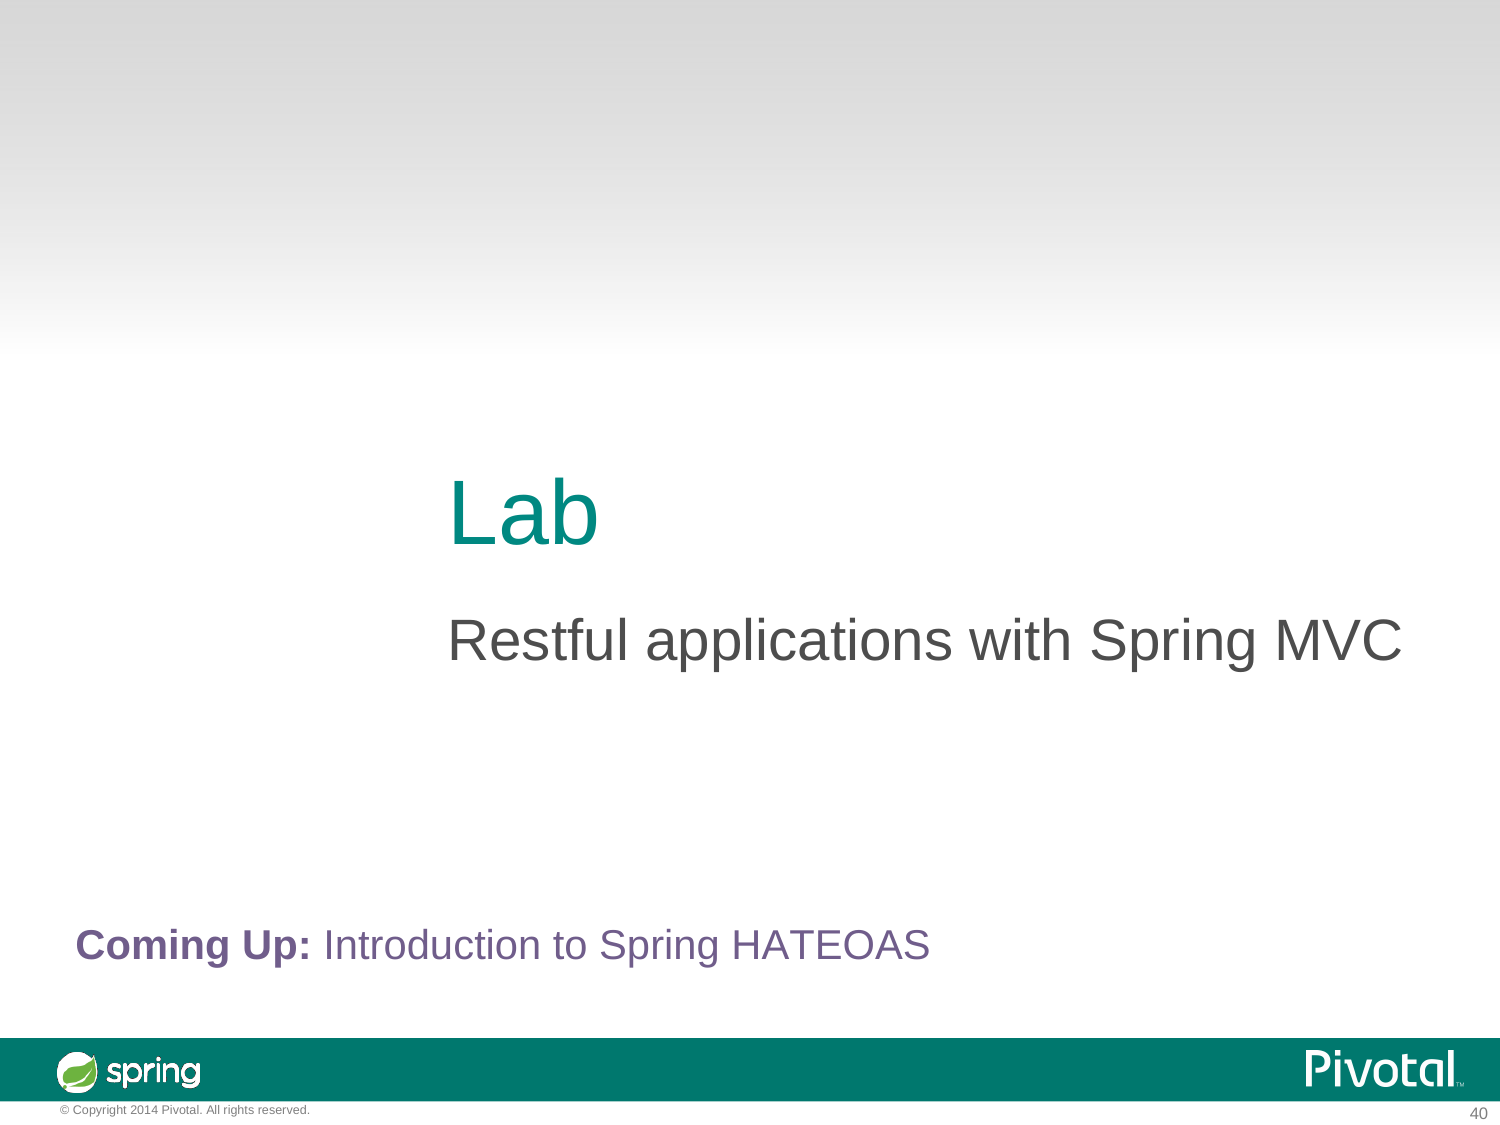

# Lab
Restful applications with Spring MVC
Coming Up: Introduction to Spring HATEOAS